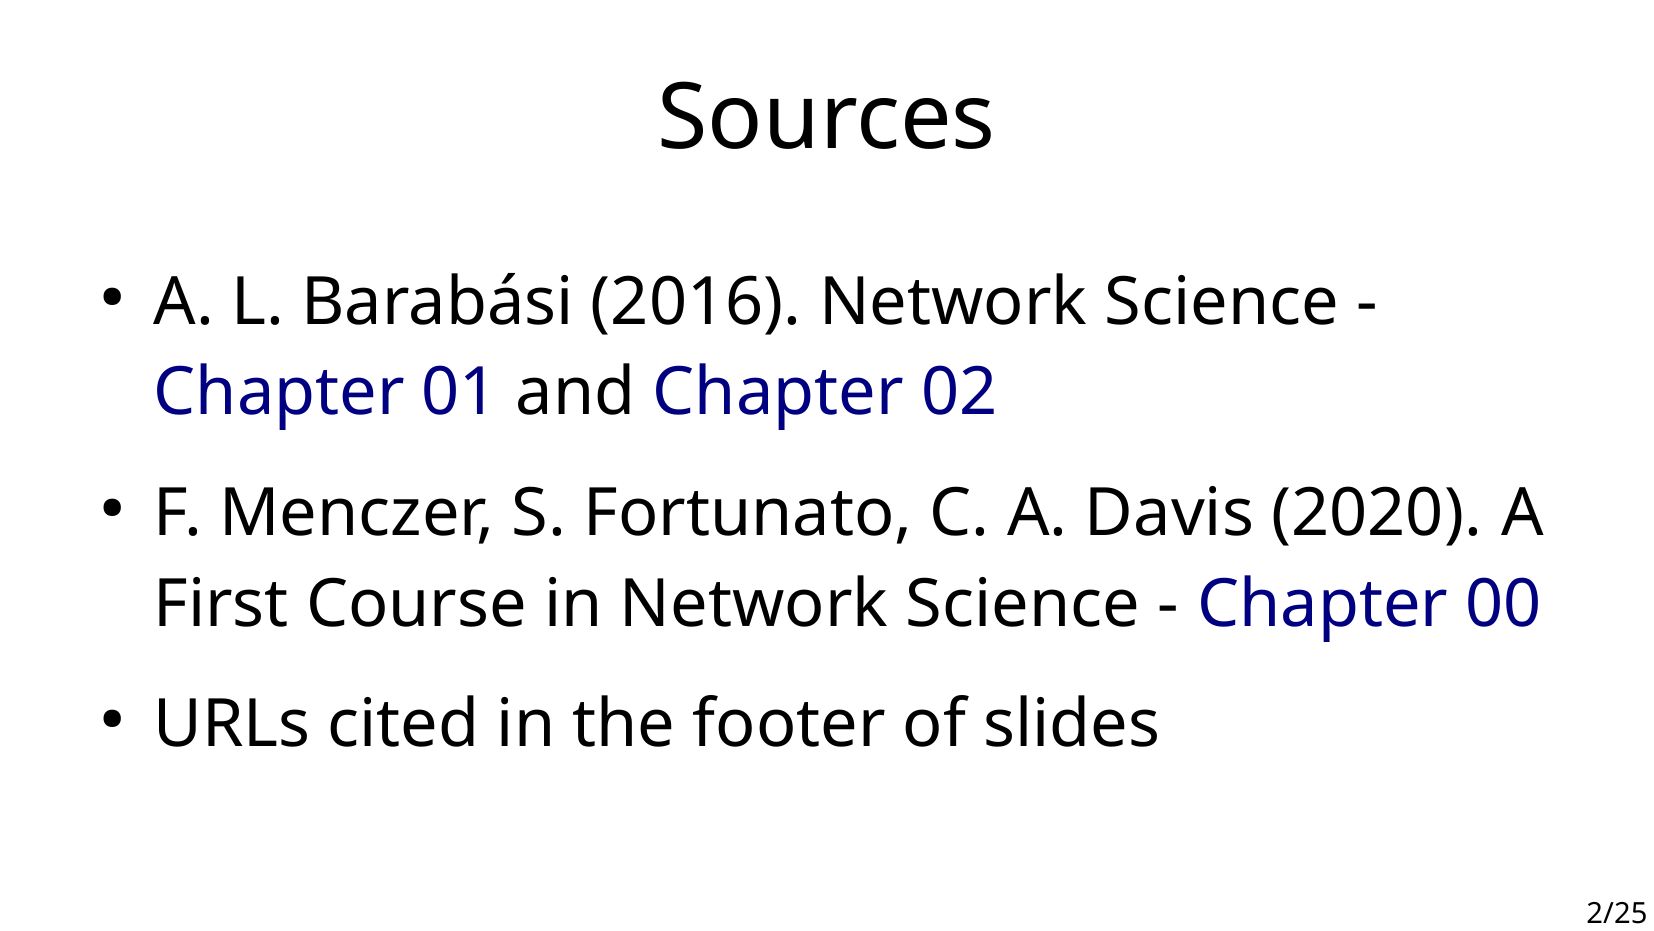

# Sources
A. L. Barabási (2016). Network Science - Chapter 01 and Chapter 02
F. Menczer, S. Fortunato, C. A. Davis (2020). A First Course in Network Science - Chapter 00
URLs cited in the footer of slides
2